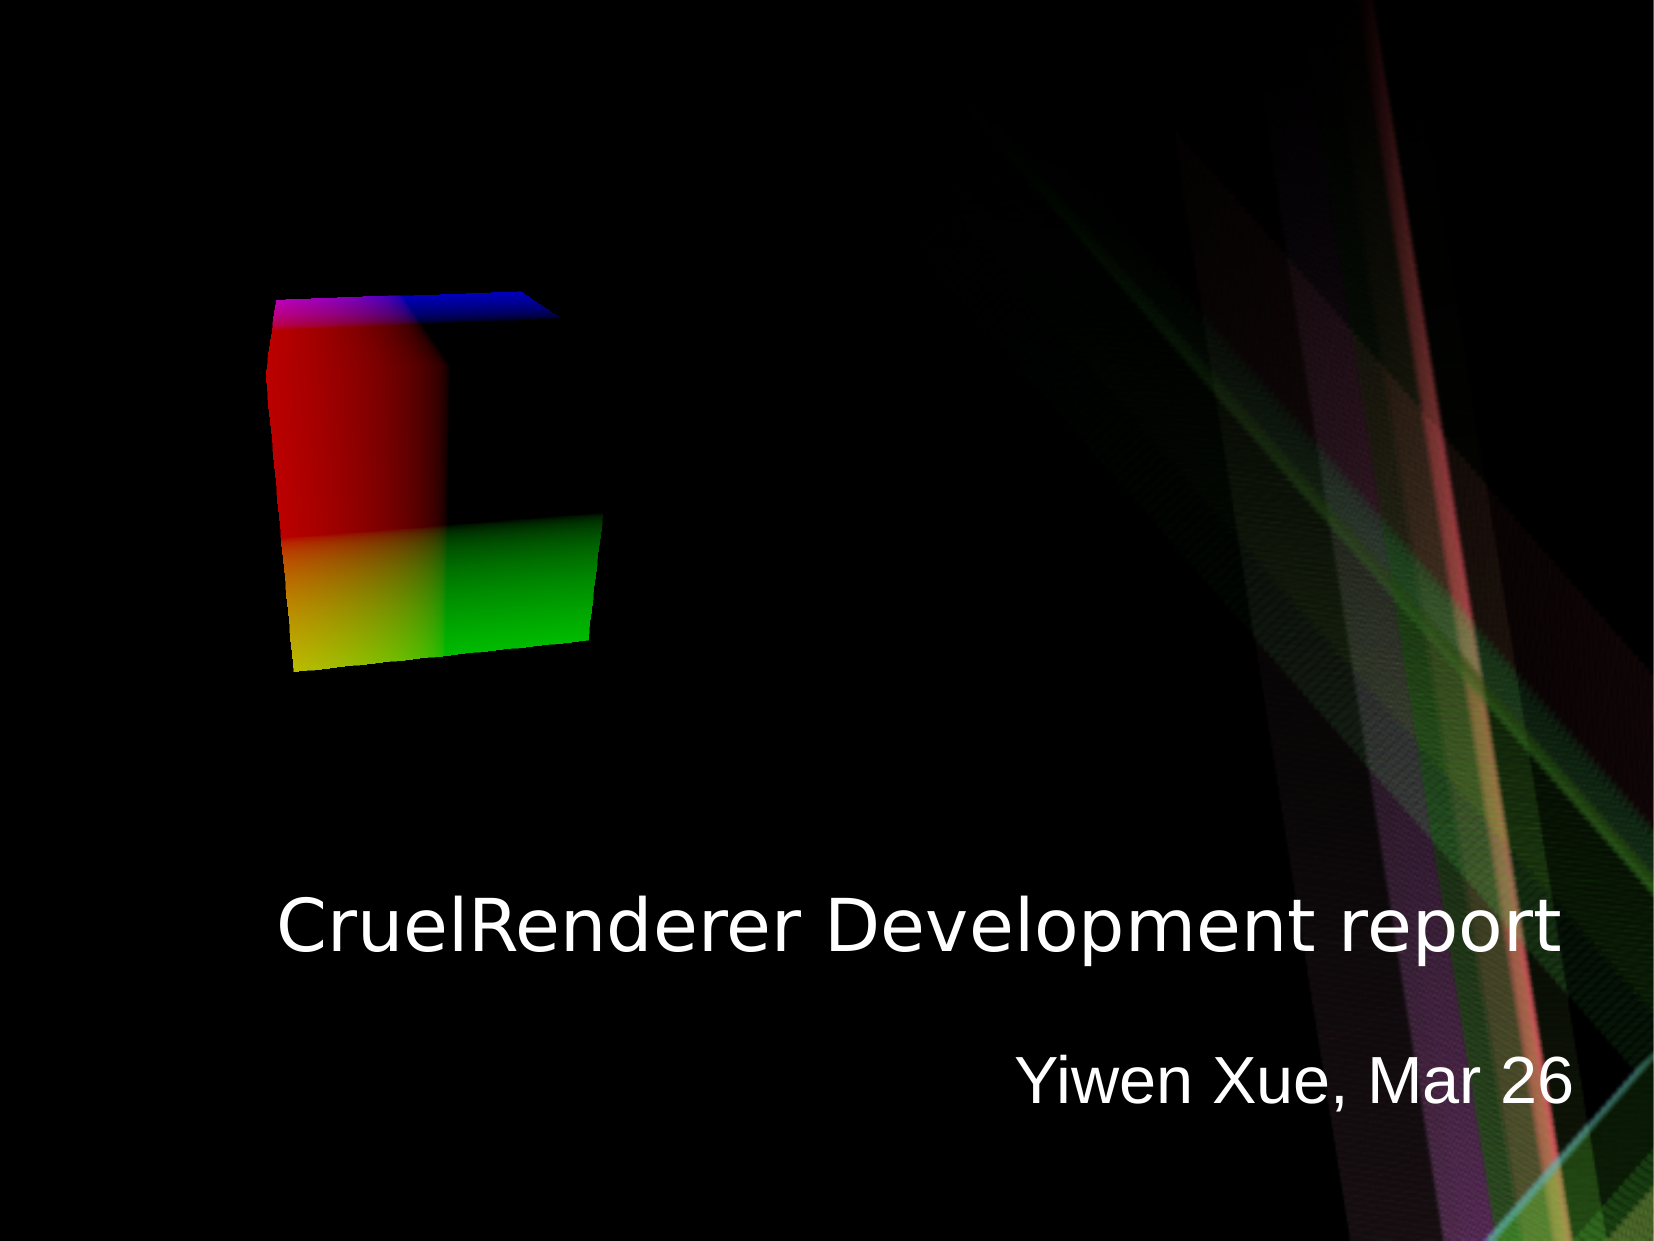

# CruelRenderer Development report
Yiwen Xue, Mar 26